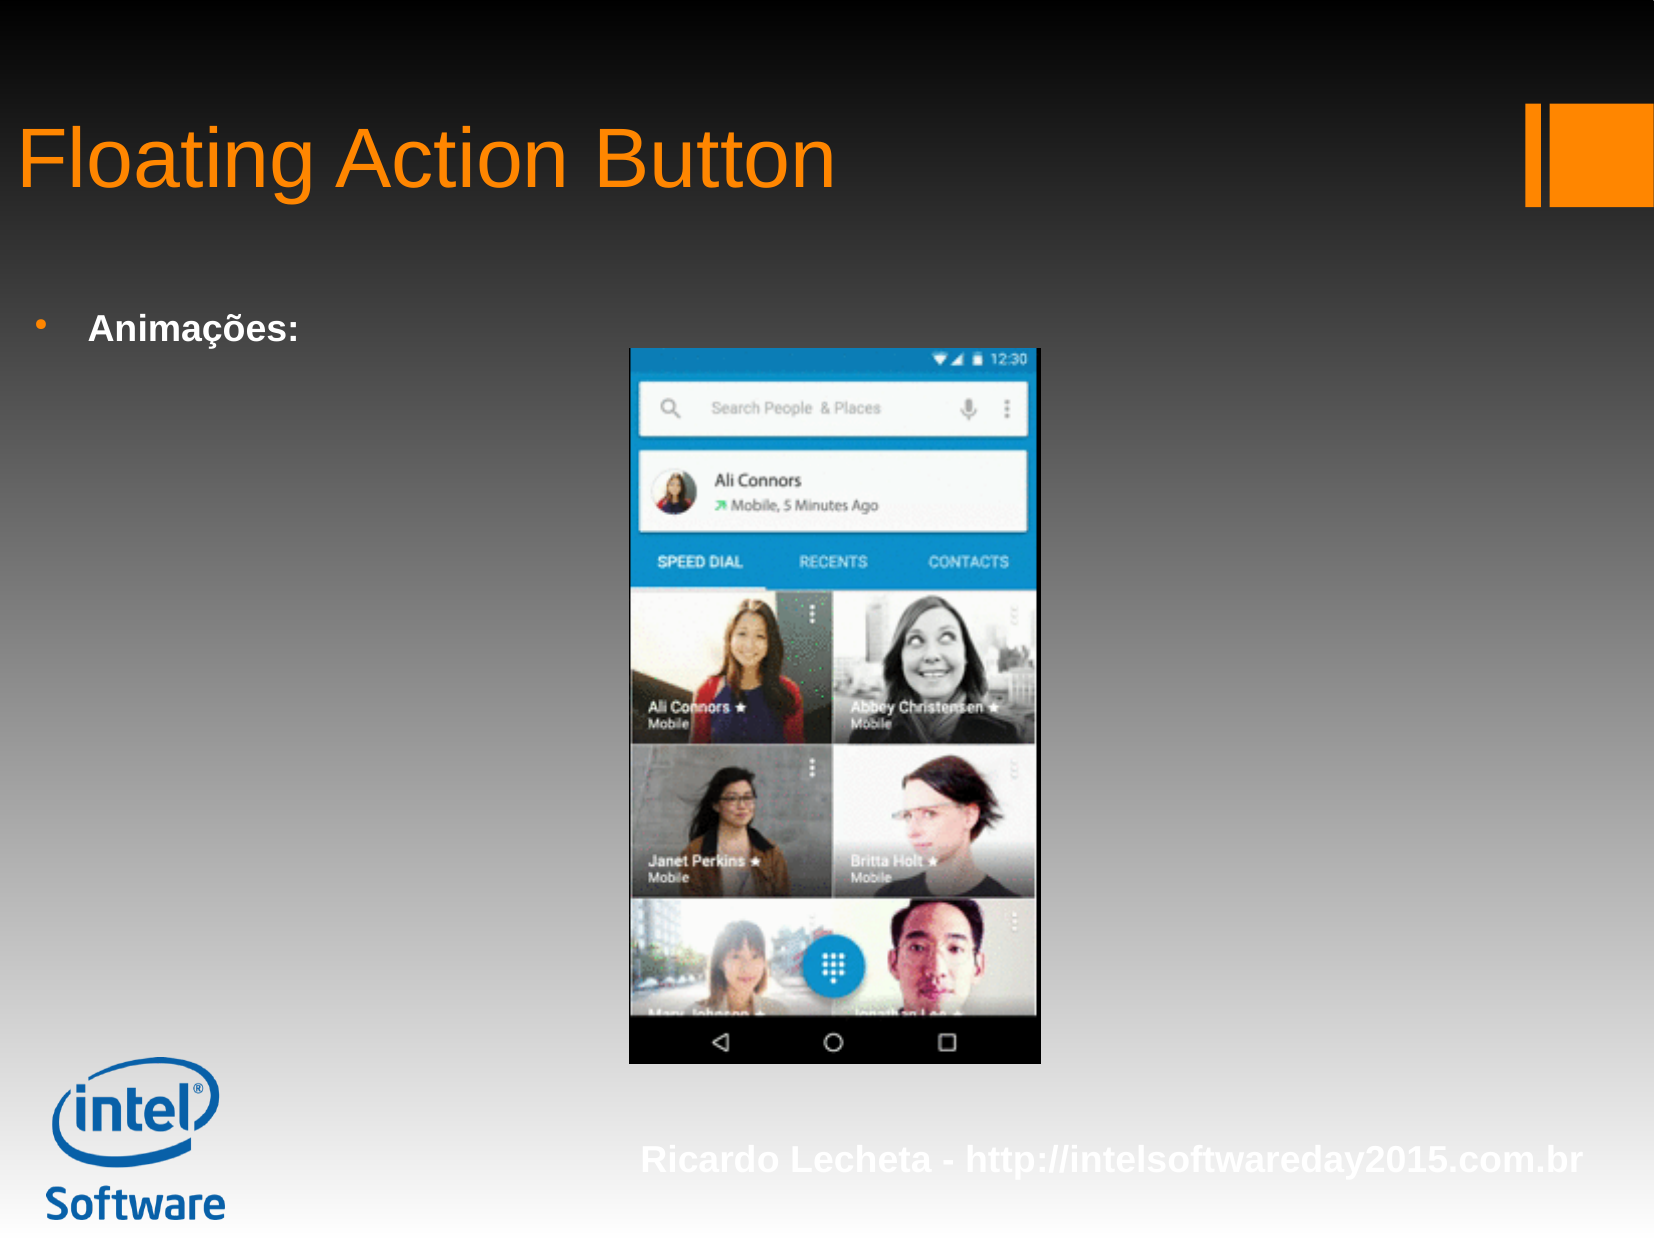

# Floating Action Button
Animações:
Ricardo Lecheta - http://intelsoftwareday2015.com.br